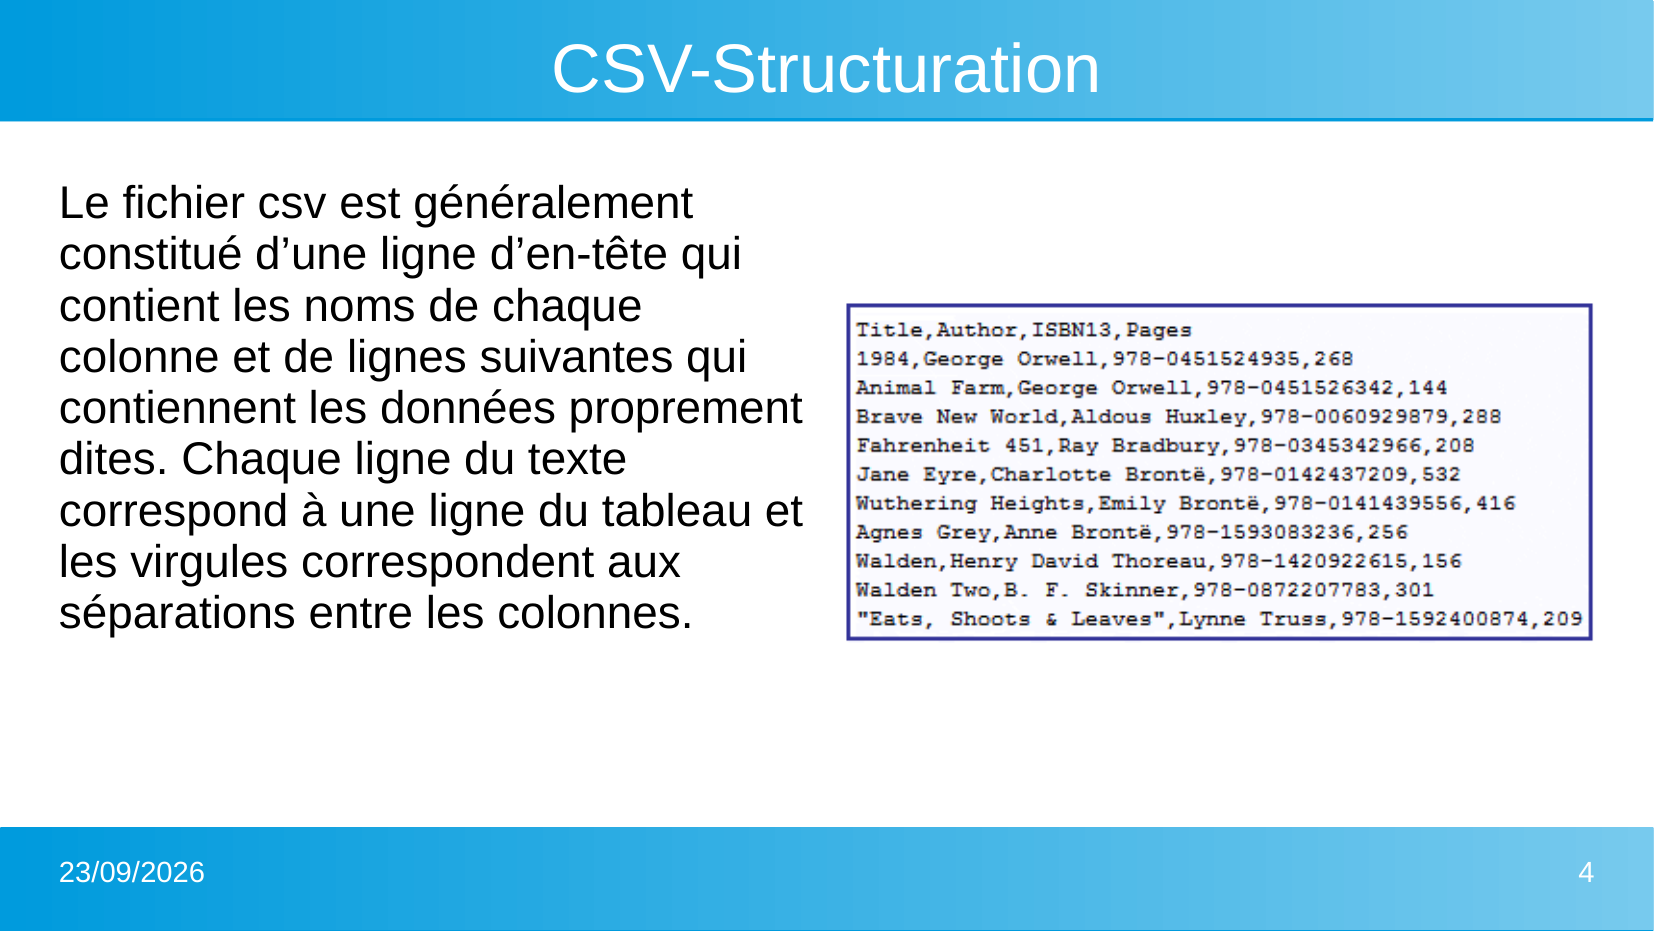

# CSV-Structuration
Le fichier csv est généralement constitué d’une ligne d’en-tête qui contient les noms de chaque colonne et de lignes suivantes qui contiennent les données proprement dites. Chaque ligne du texte correspond à une ligne du tableau et les virgules correspondent aux séparations entre les colonnes.
4